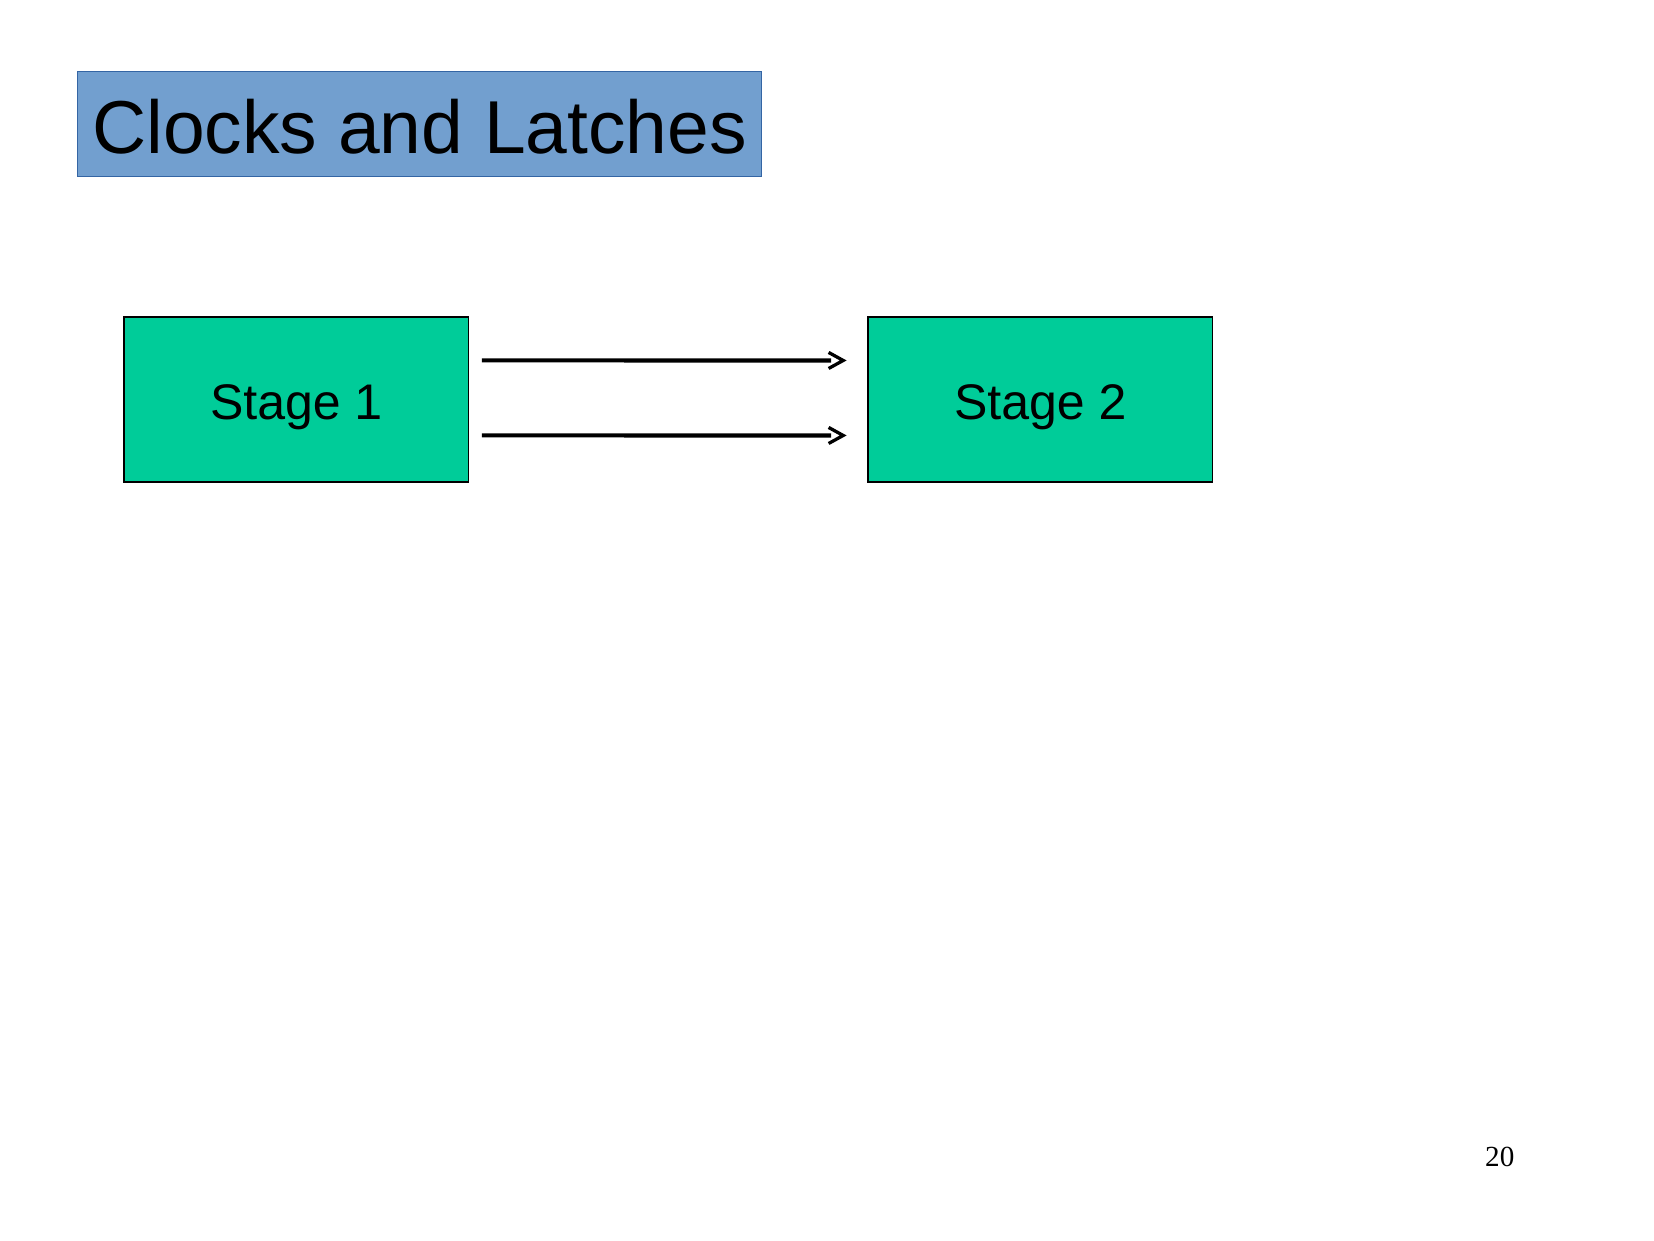

Clocks and Latches
Stage 1
Stage 2